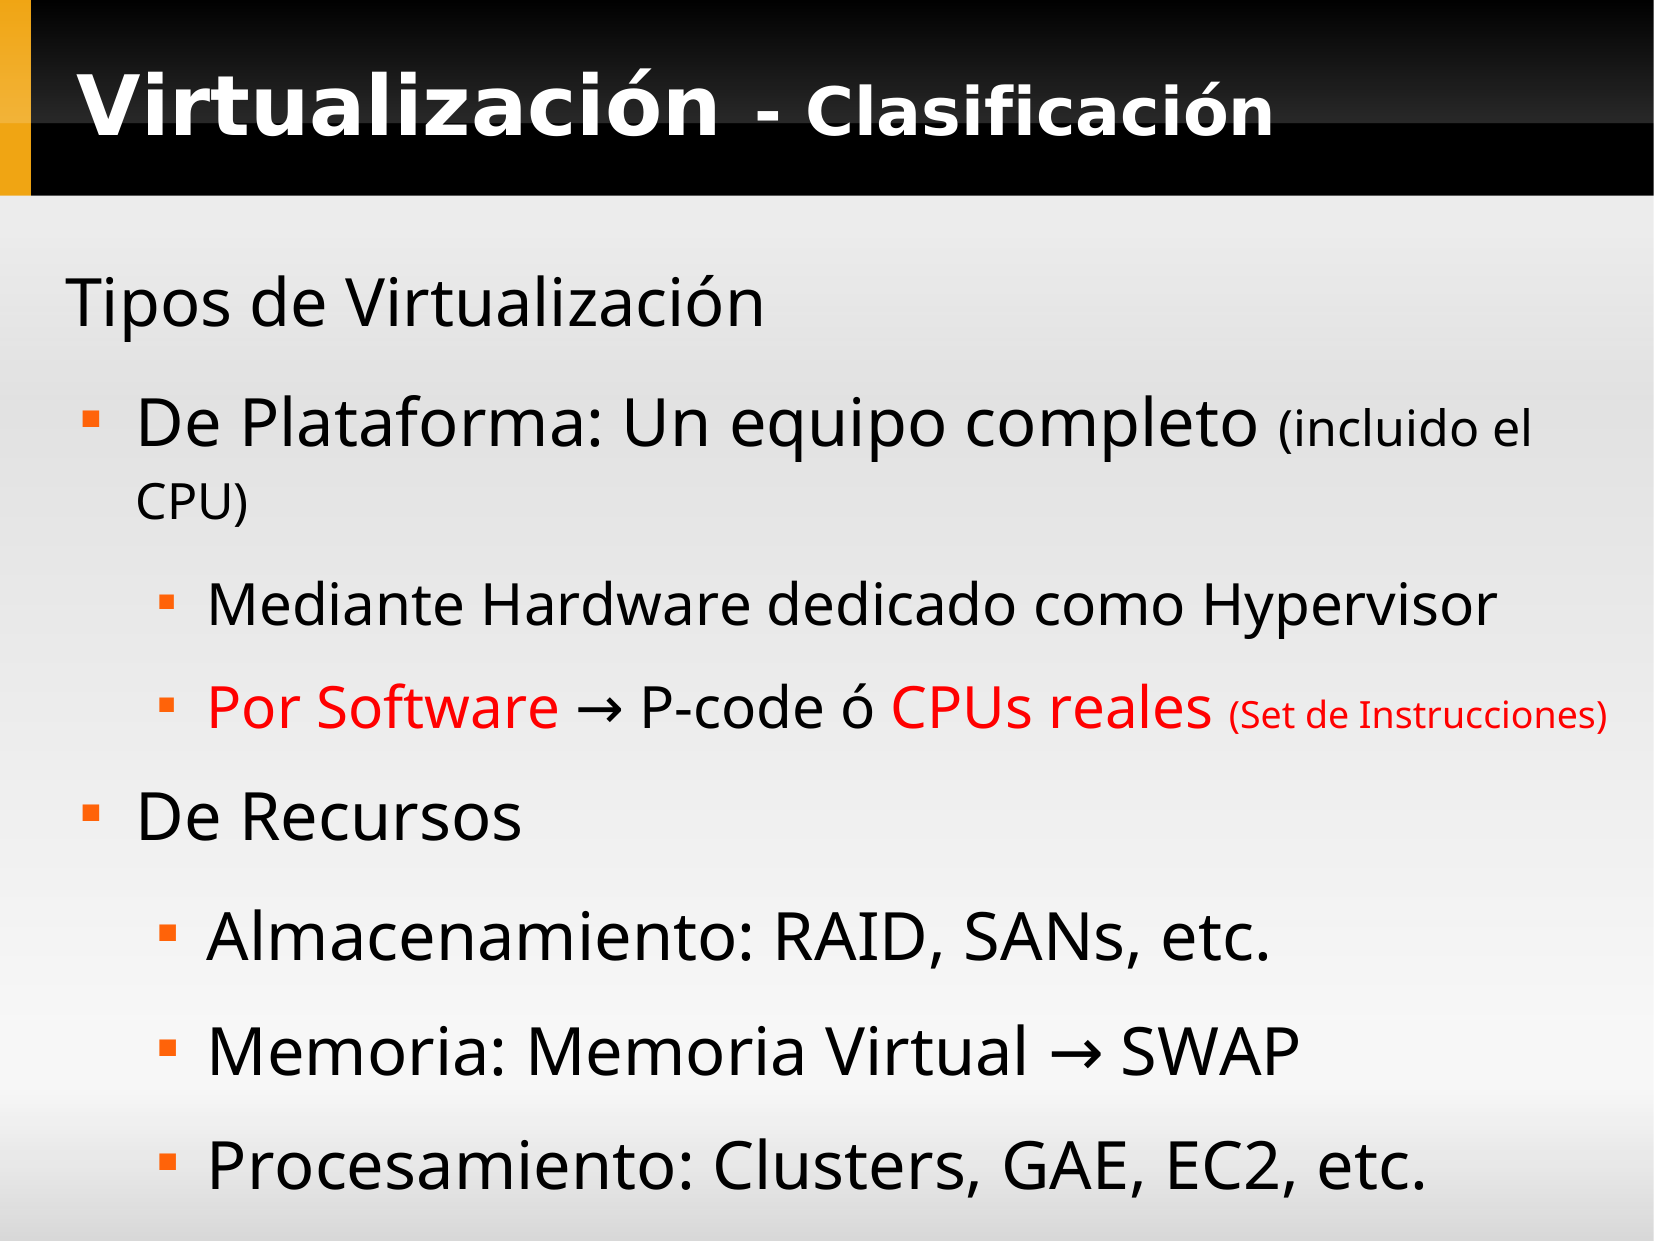

# Virtualización - Clasificación
Tipos de Virtualización
De Plataforma: Un equipo completo (incluido el CPU)
Mediante Hardware dedicado como Hypervisor
Por Software → P-code ó CPUs reales (Set de Instrucciones)
De Recursos
Almacenamiento: RAID, SANs, etc.
Memoria: Memoria Virtual → SWAP
Procesamiento: Clusters, GAE, EC2, etc.
(Ver http://en.wikipedia.org/wiki/Virtualization)